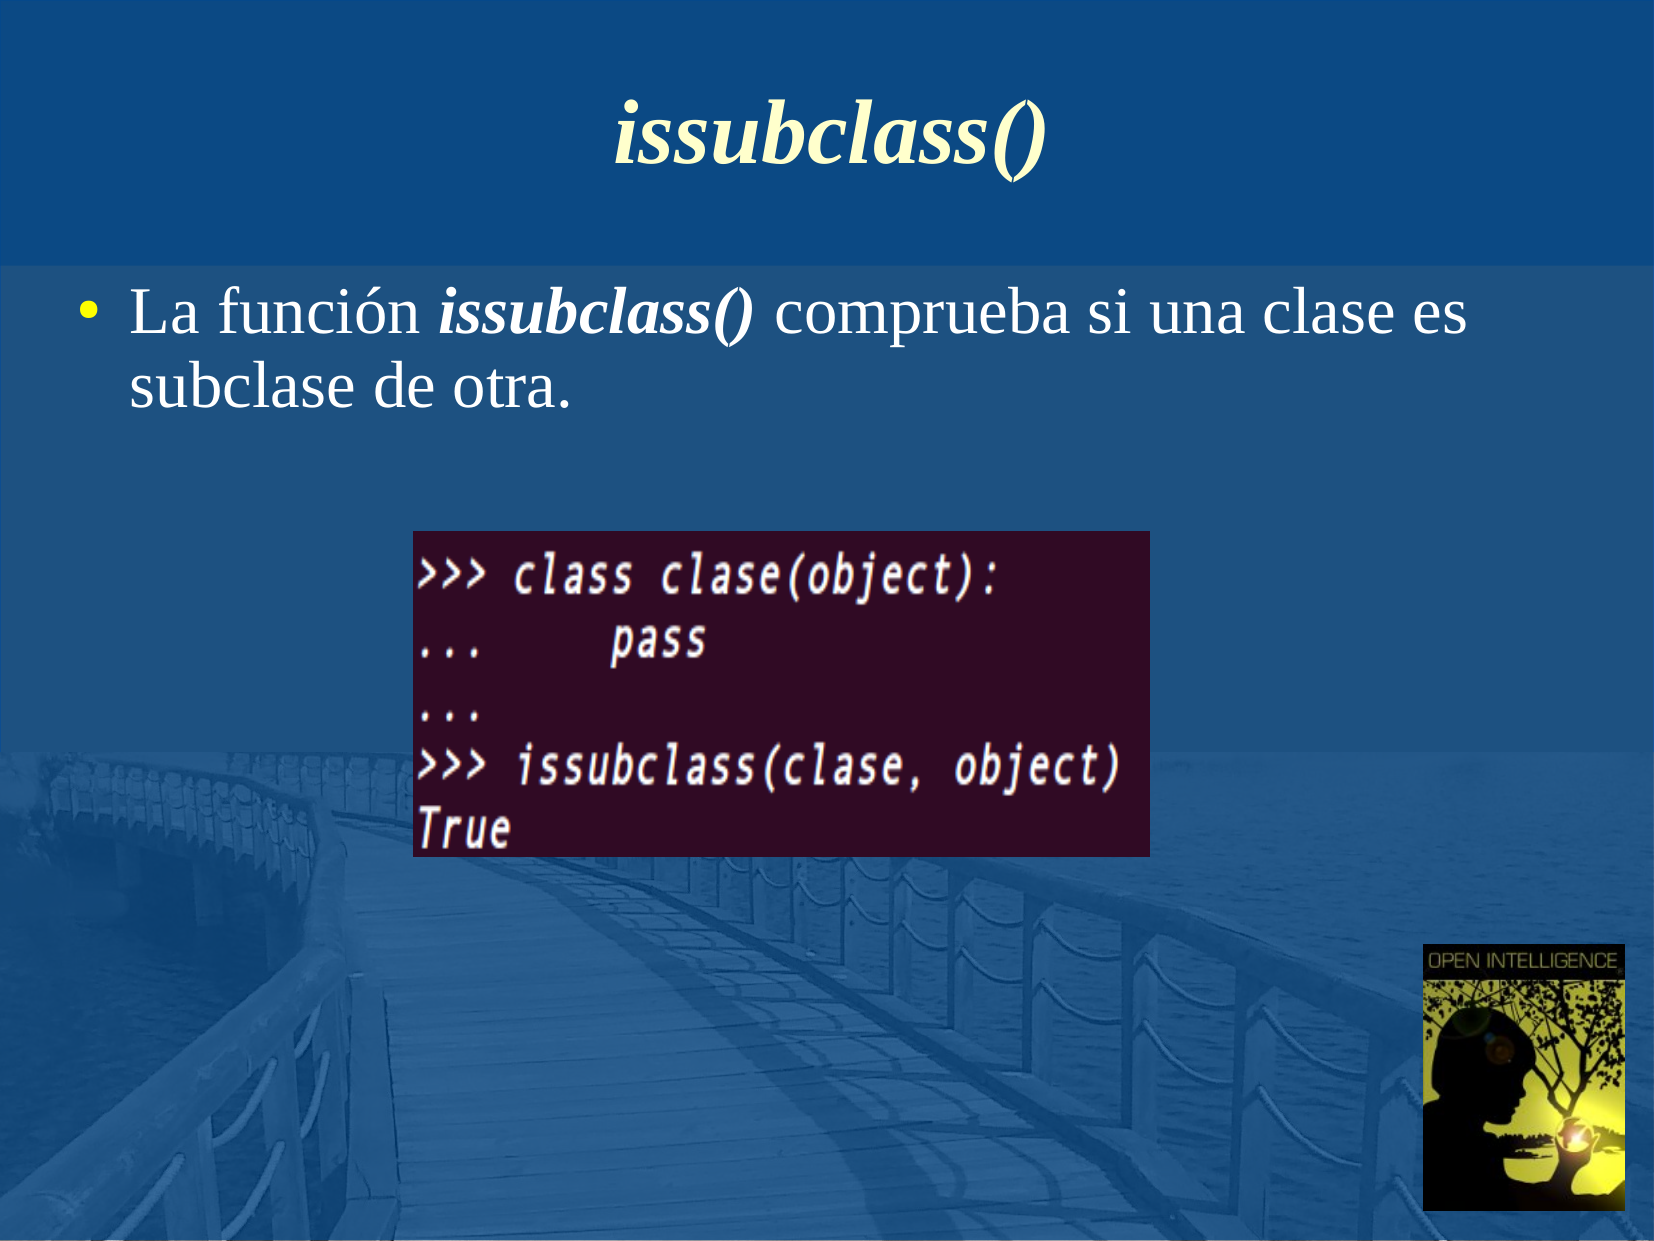

# issubclass()
La función issubclass() comprueba si una clase es subclase de otra.